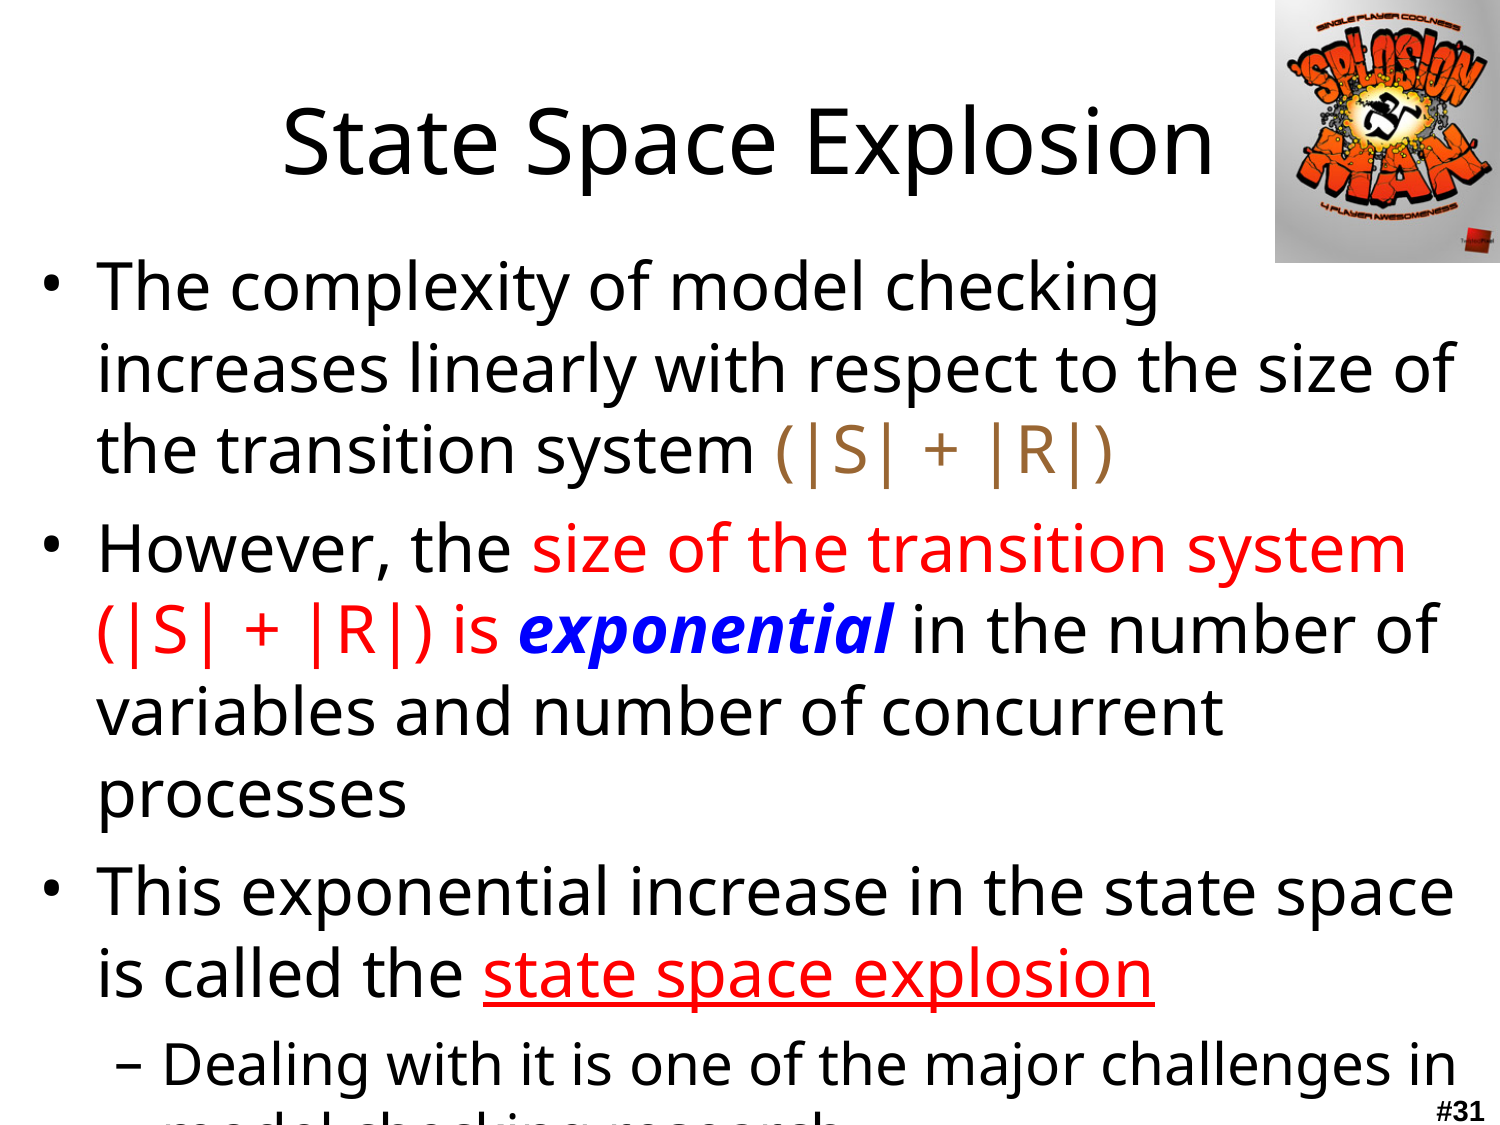

# State Space Explosion
The complexity of model checking increases linearly with respect to the size of the transition system (|S| + |R|)
However, the size of the transition system (|S| + |R|) is exponential in the number of variables and number of concurrent processes
This exponential increase in the state space is called the state space explosion
Dealing with it is one of the major challenges in model checking research
31